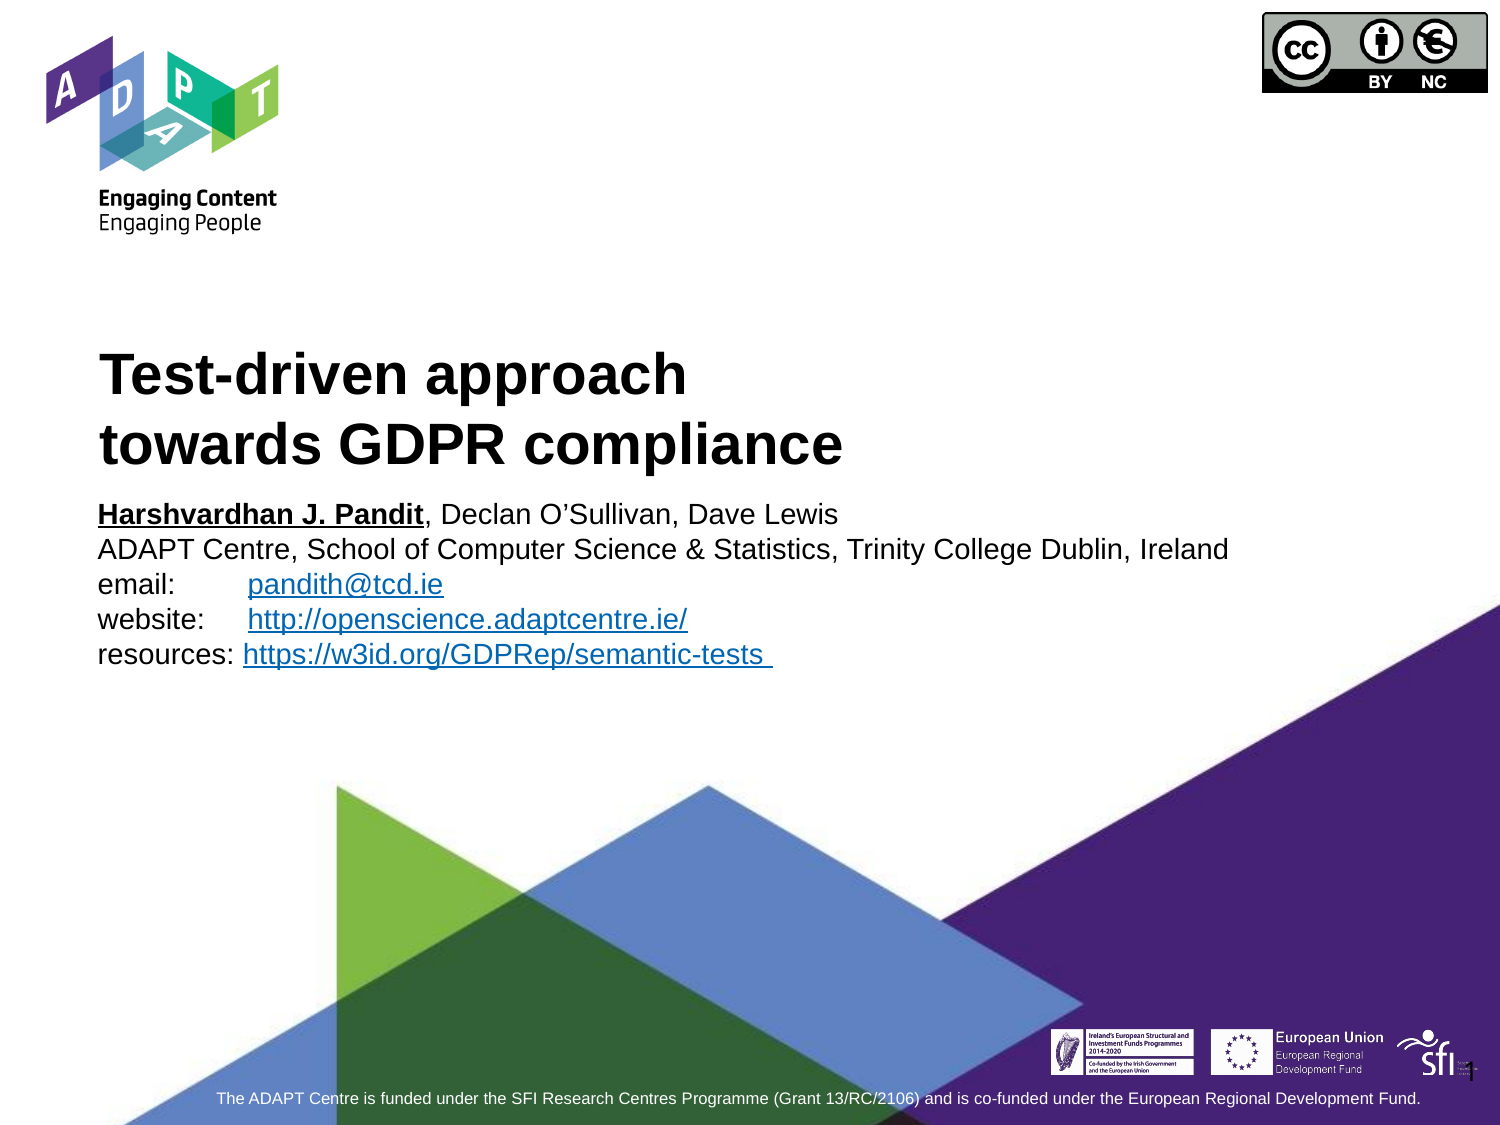

# Test-driven approach towards GDPR compliance
Harshvardhan J. Pandit, Declan O’Sullivan, Dave Lewis
ADAPT Centre, School of Computer Science & Statistics, Trinity College Dublin, Ireland
email: 	pandith@tcd.ie
website: 	http://openscience.adaptcentre.ie/
resources: https://w3id.org/GDPRep/semantic-tests
The ADAPT Centre is funded under the SFI Research Centres Programme (Grant 13/RC/2106) and is co-funded under the European Regional Development Fund.